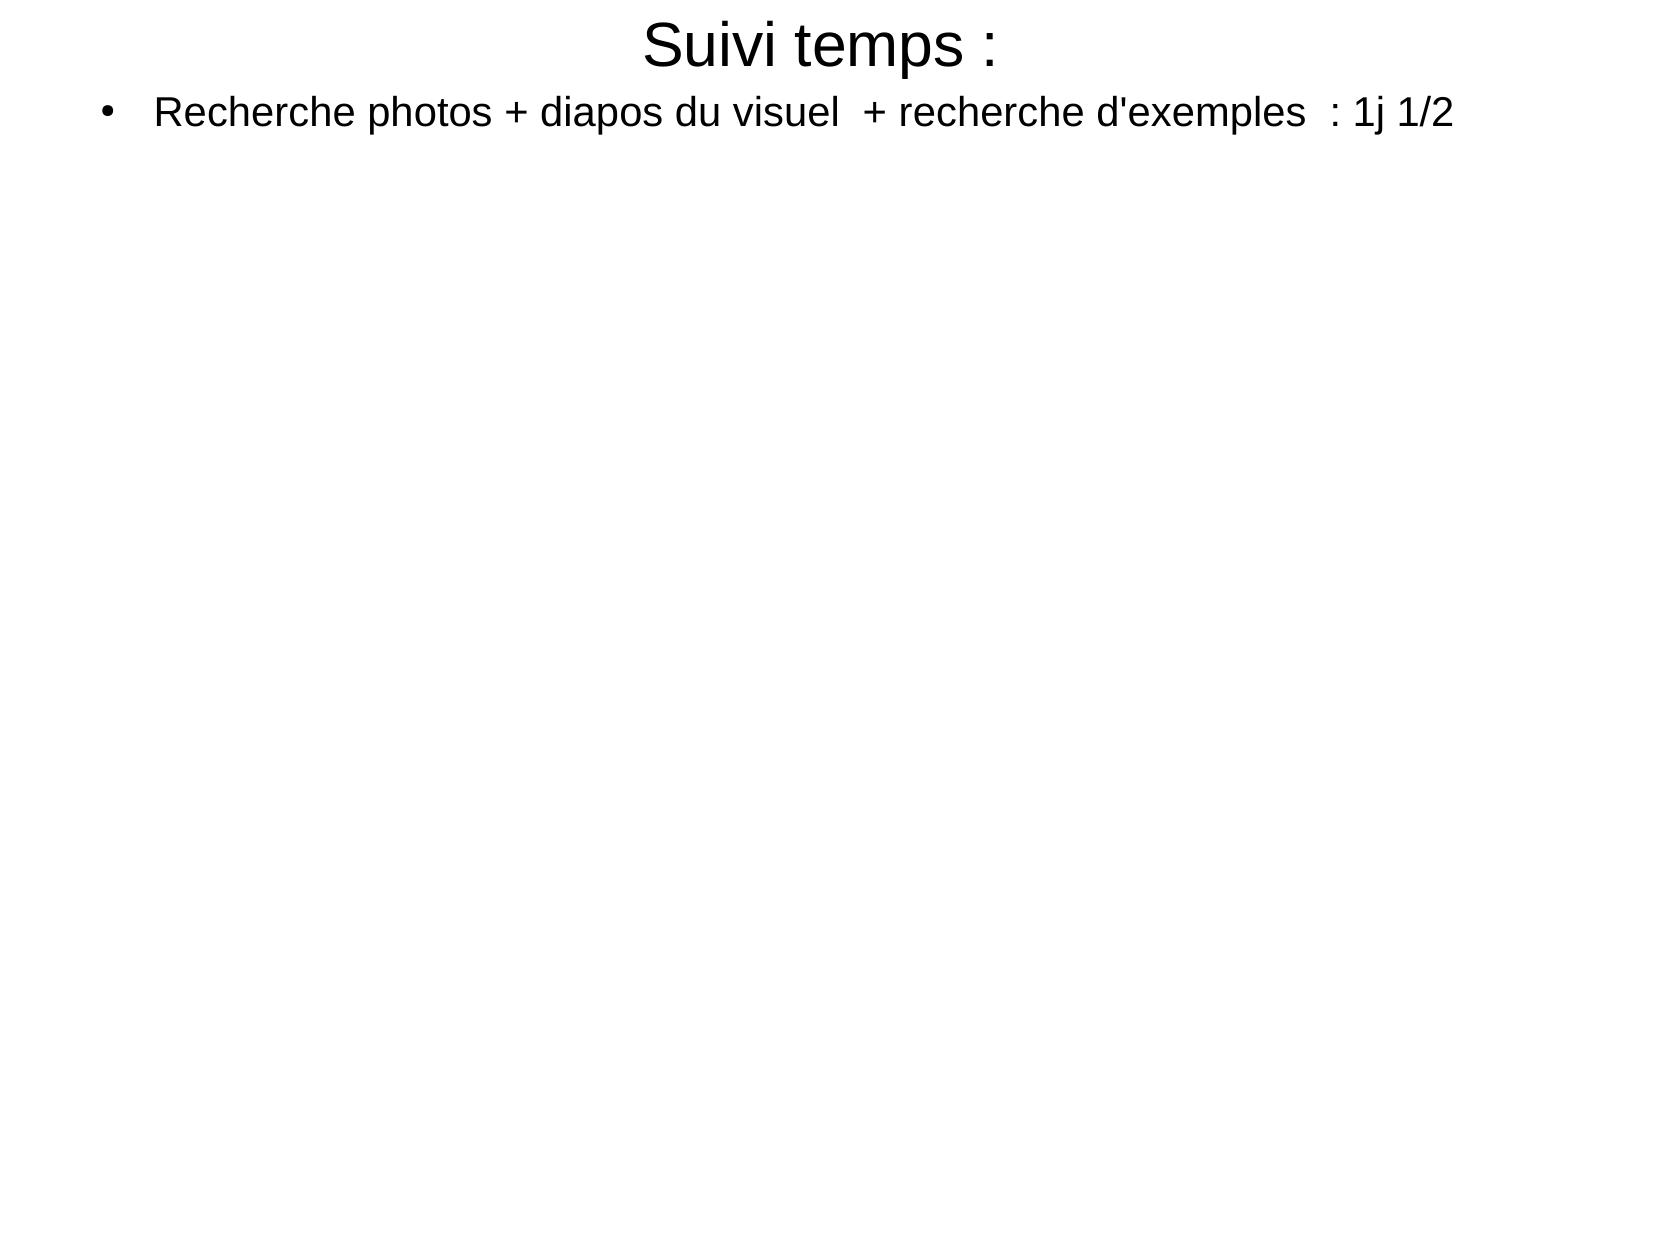

# Suivi temps :
Recherche photos + diapos du visuel + recherche d'exemples : 1j 1/2